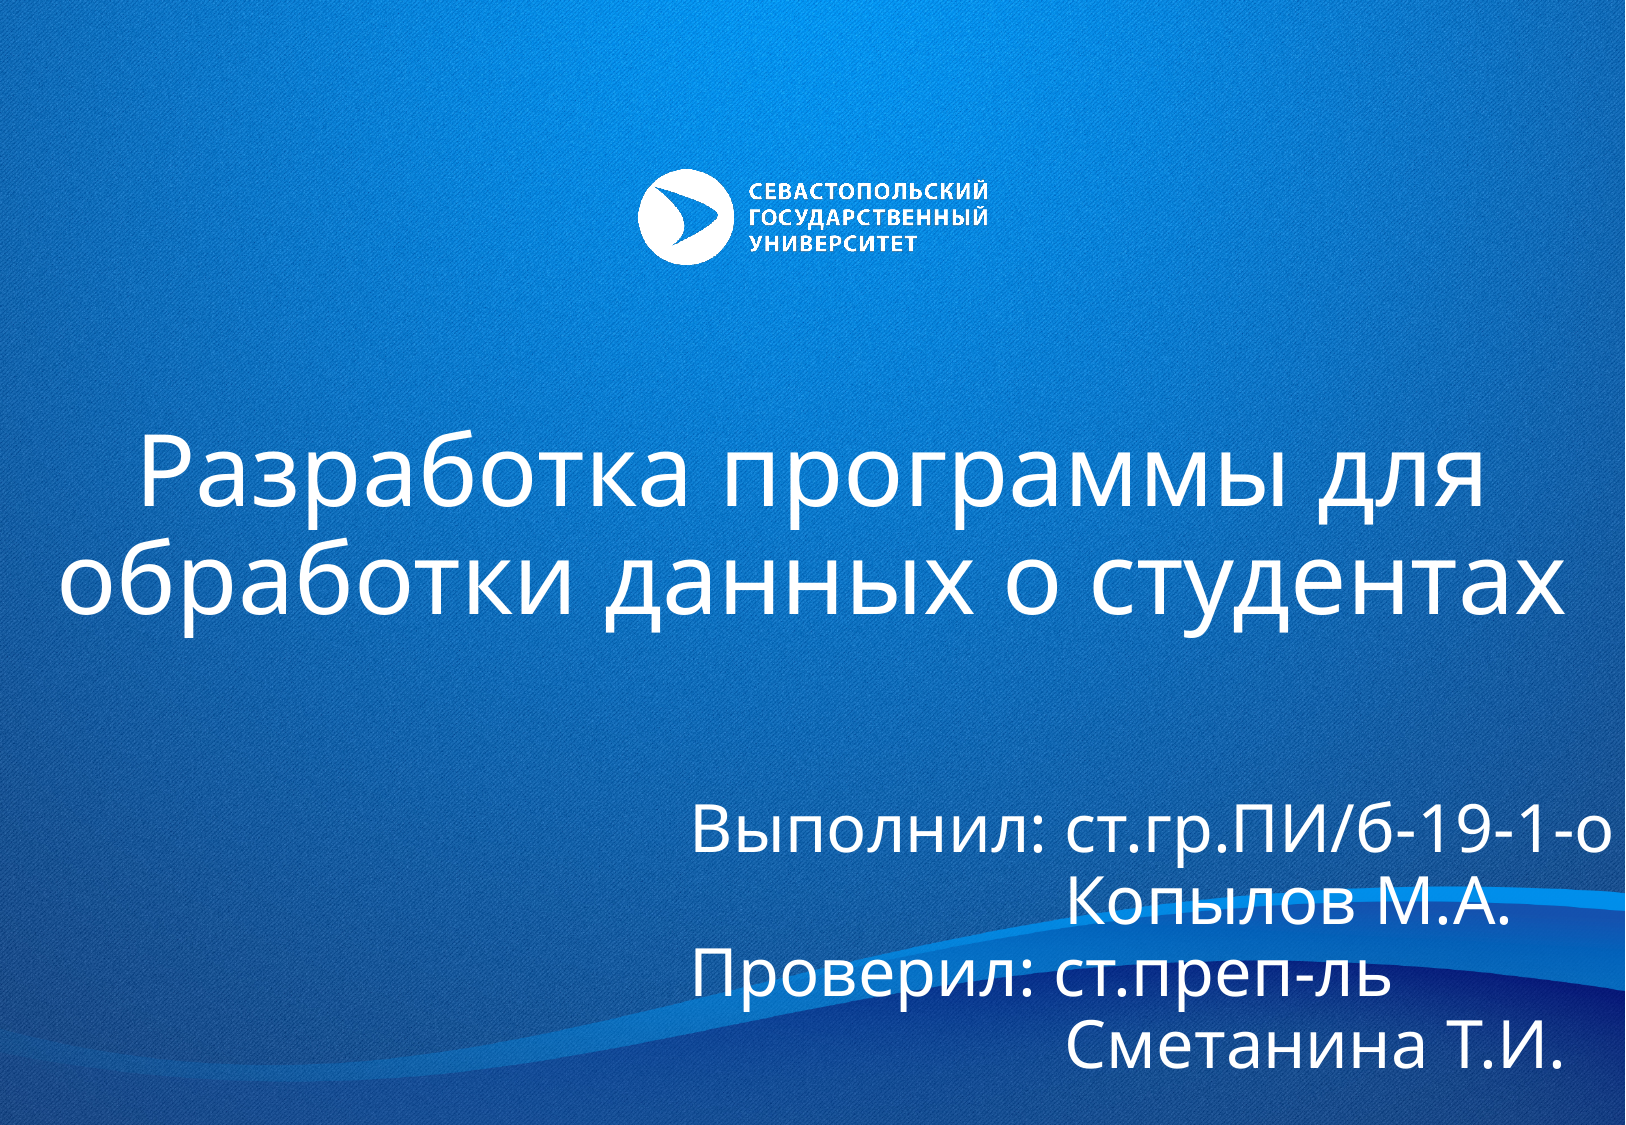

Разработка программы для обработки данных о студентах
Выполнил: ст.гр.ПИ/б-19-1-о
					Копылов М.А.
Проверил: ст.преп-ль
					Сметанина Т.И.